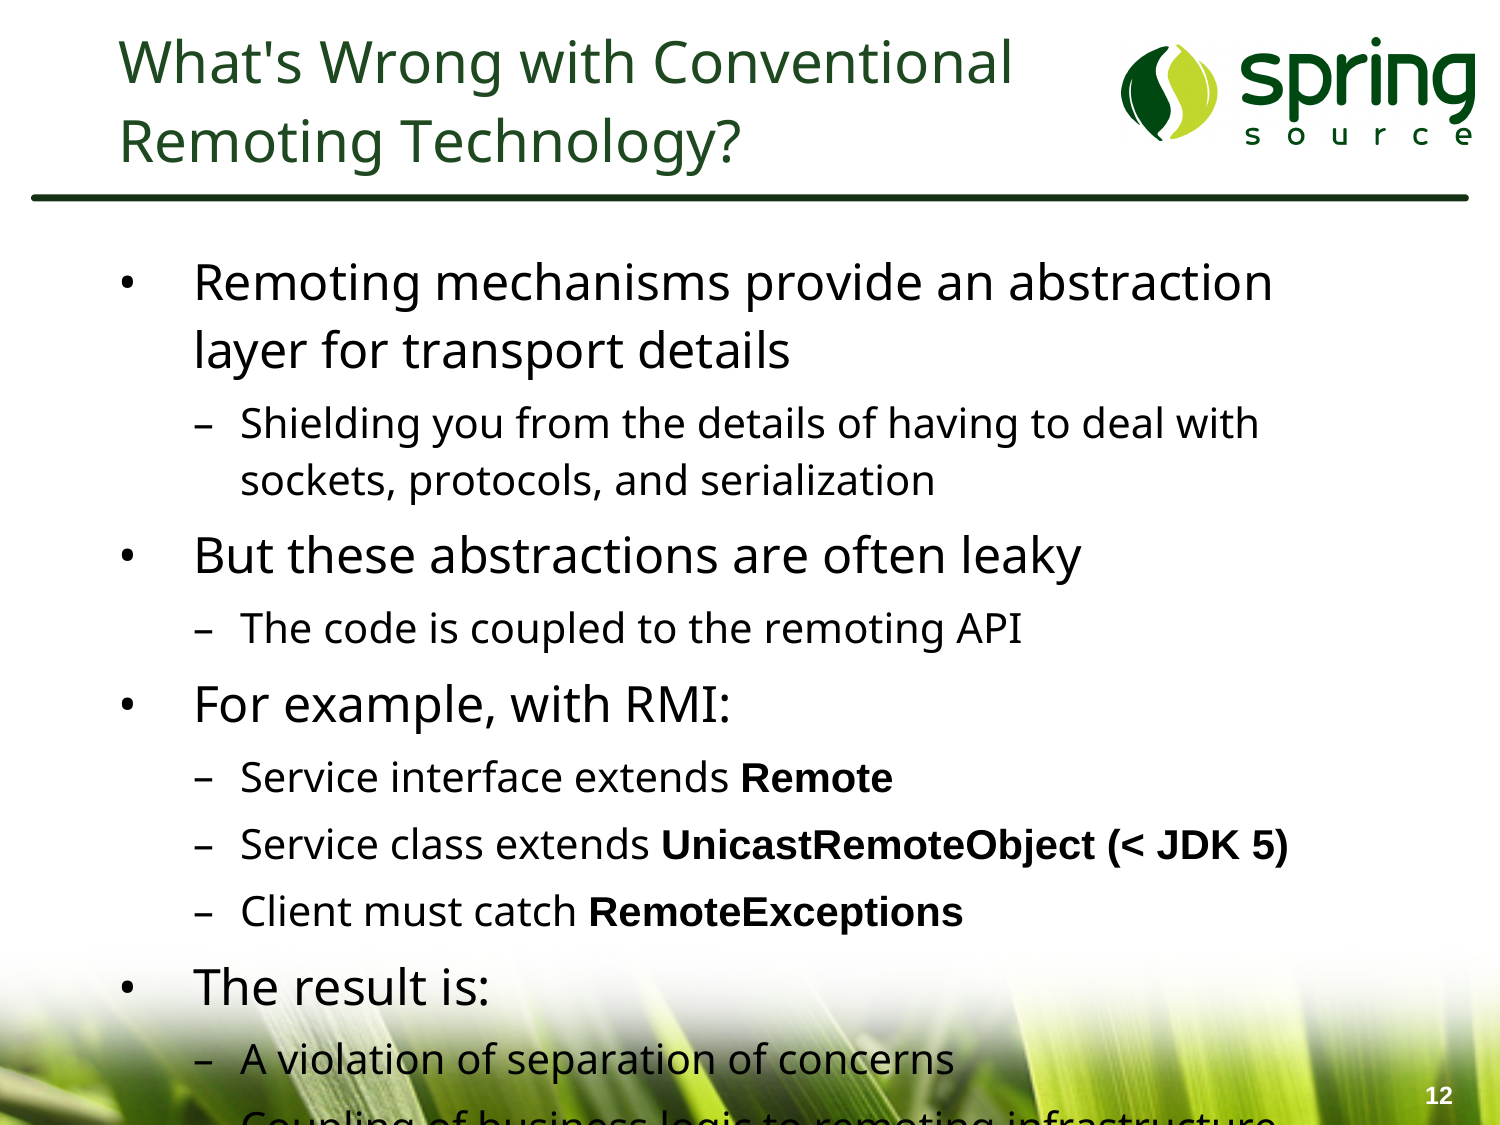

# What's Wrong with Conventional Remoting Technology?
Remoting mechanisms provide an abstraction layer for transport details
Shielding you from the details of having to deal with sockets, protocols, and serialization
But these abstractions are often leaky
The code is coupled to the remoting API
For example, with RMI:
Service interface extends Remote
Service class extends UnicastRemoteObject (< JDK 5)
Client must catch RemoteExceptions
The result is:
A violation of separation of concerns
Coupling of business logic to remoting infrastructure